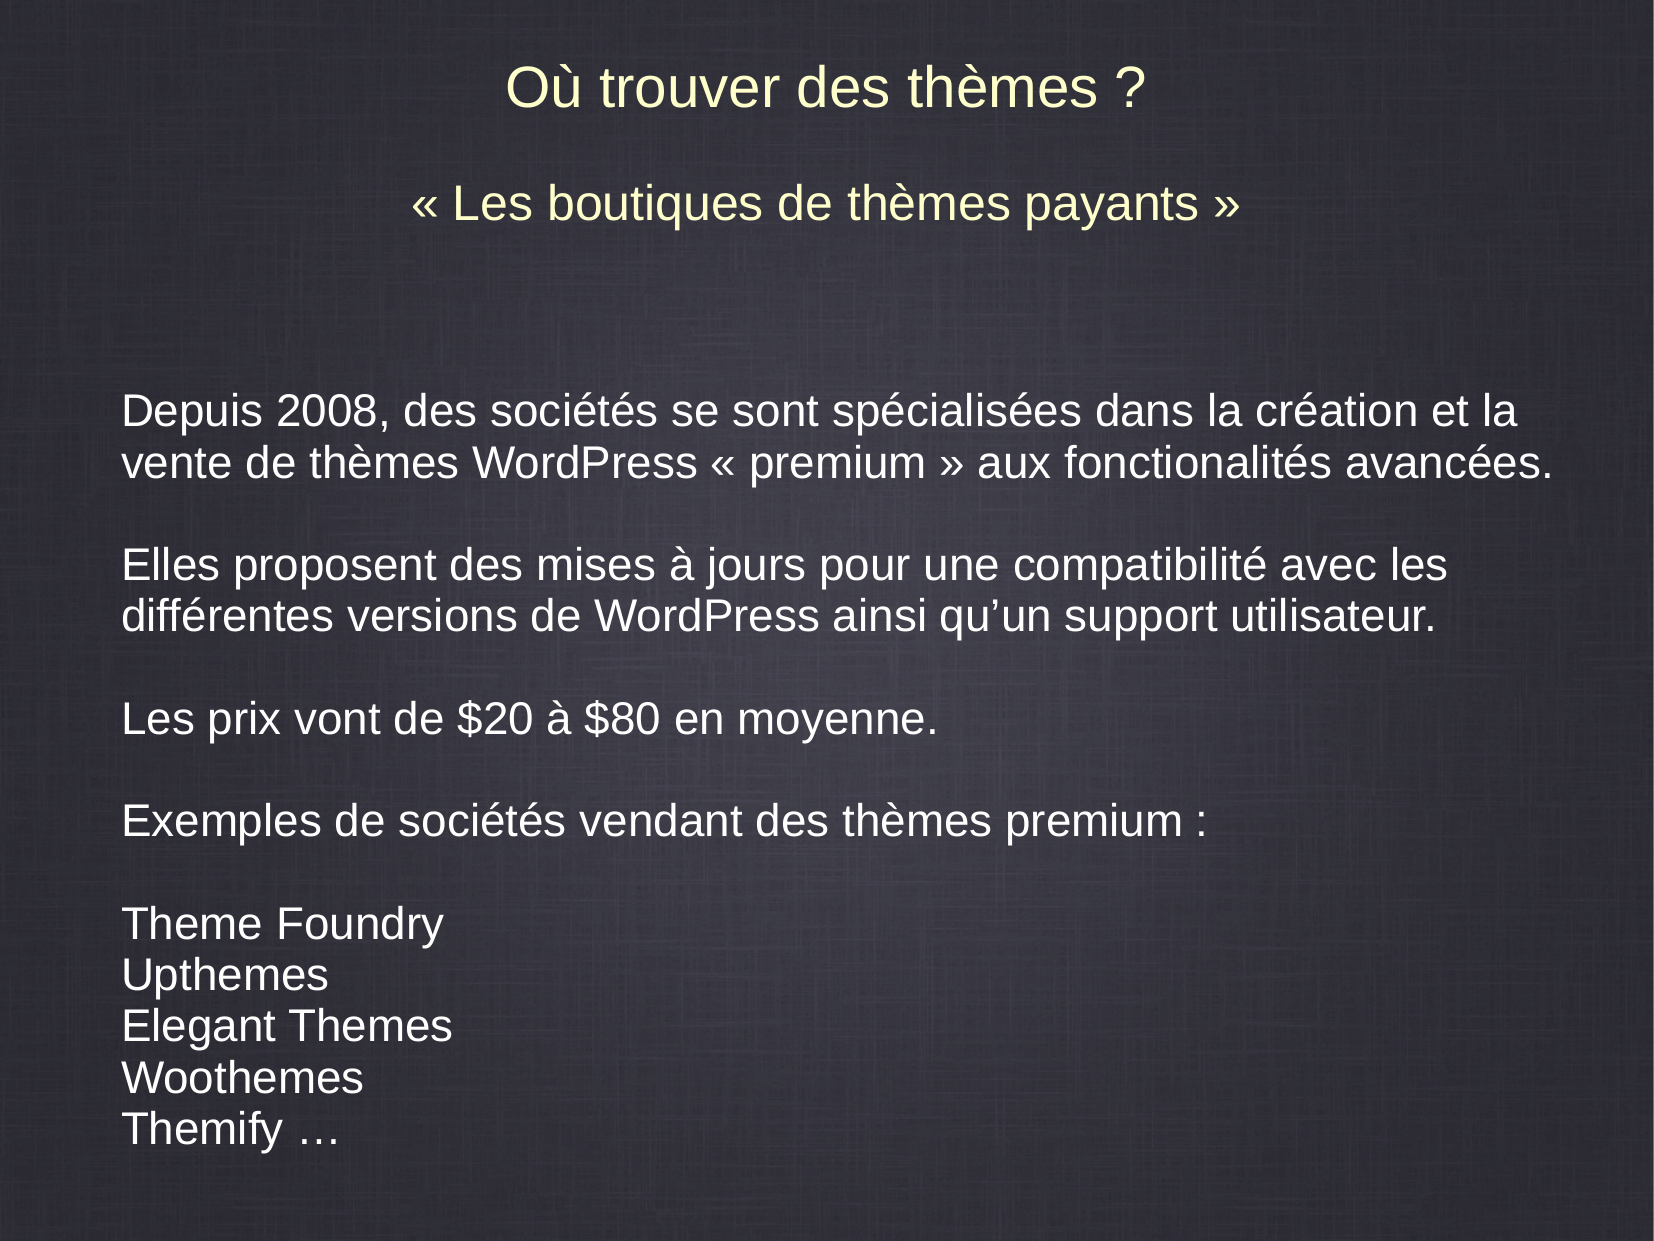

Où trouver des thèmes ?
« Les boutiques de thèmes payants »
Depuis 2008, des sociétés se sont spécialisées dans la création et la vente de thèmes WordPress « premium » aux fonctionalités avancées.
Elles proposent des mises à jours pour une compatibilité avec les différentes versions de WordPress ainsi qu’un support utilisateur.
Les prix vont de $20 à $80 en moyenne.
Exemples de sociétés vendant des thèmes premium :
Theme Foundry
Upthemes
Elegant Themes
Woothemes
Themify …